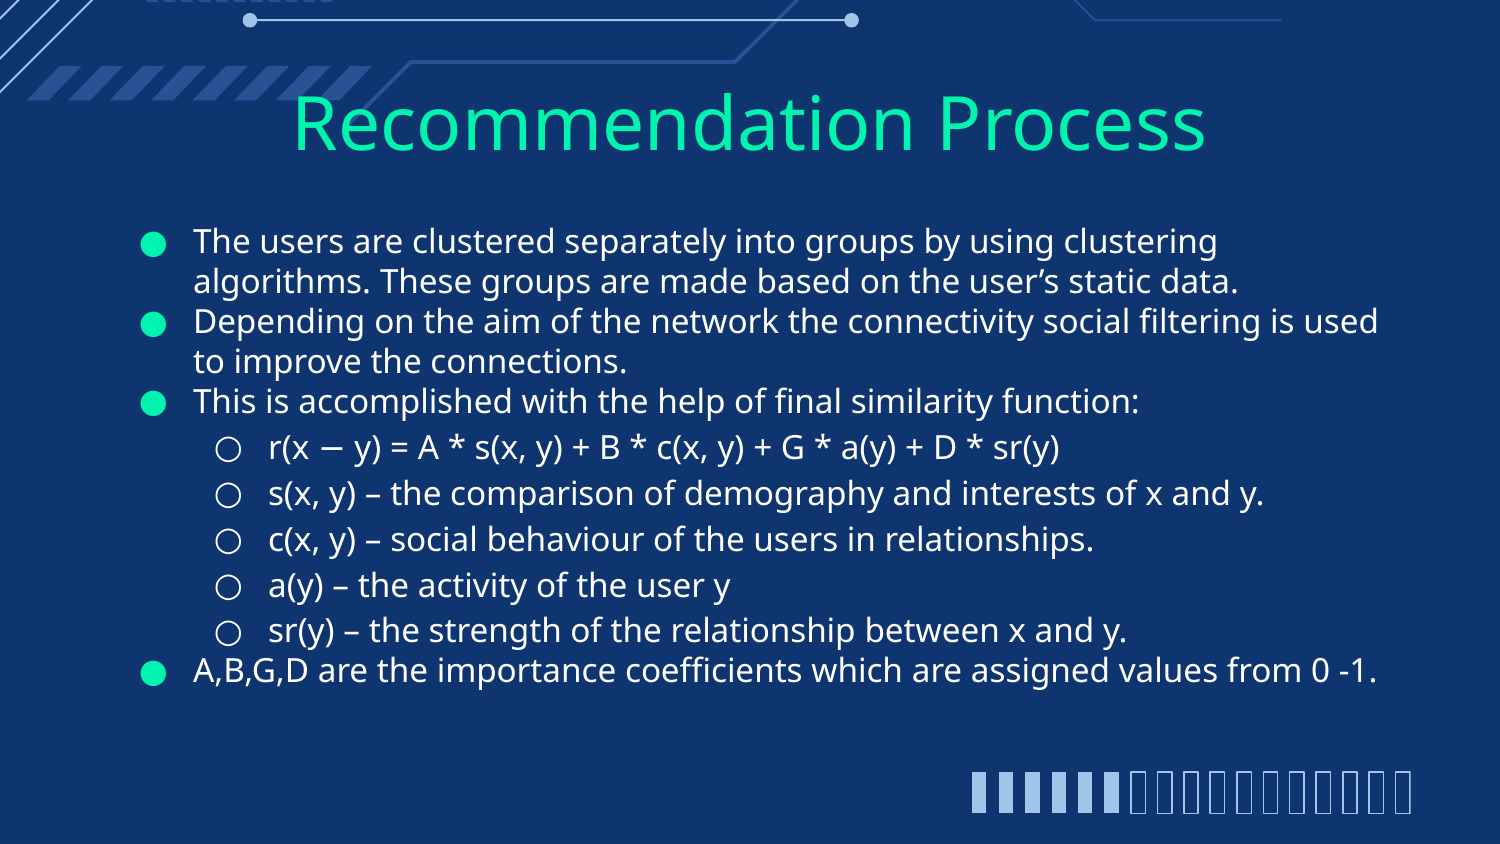

# Recommendation Process
The users are clustered separately into groups by using clustering algorithms. These groups are made based on the user’s static data.
Depending on the aim of the network the connectivity social filtering is used to improve the connections.
This is accomplished with the help of final similarity function:
r(x − y) = A * s(x, y) + B * c(x, y) + G * a(y) + D * sr(y)
s(x, y) – the comparison of demography and interests of x and y.
c(x, y) – social behaviour of the users in relationships.
a(y) – the activity of the user y
sr(y) – the strength of the relationship between x and y.
A,B,G,D are the importance coefficients which are assigned values from 0 -1.